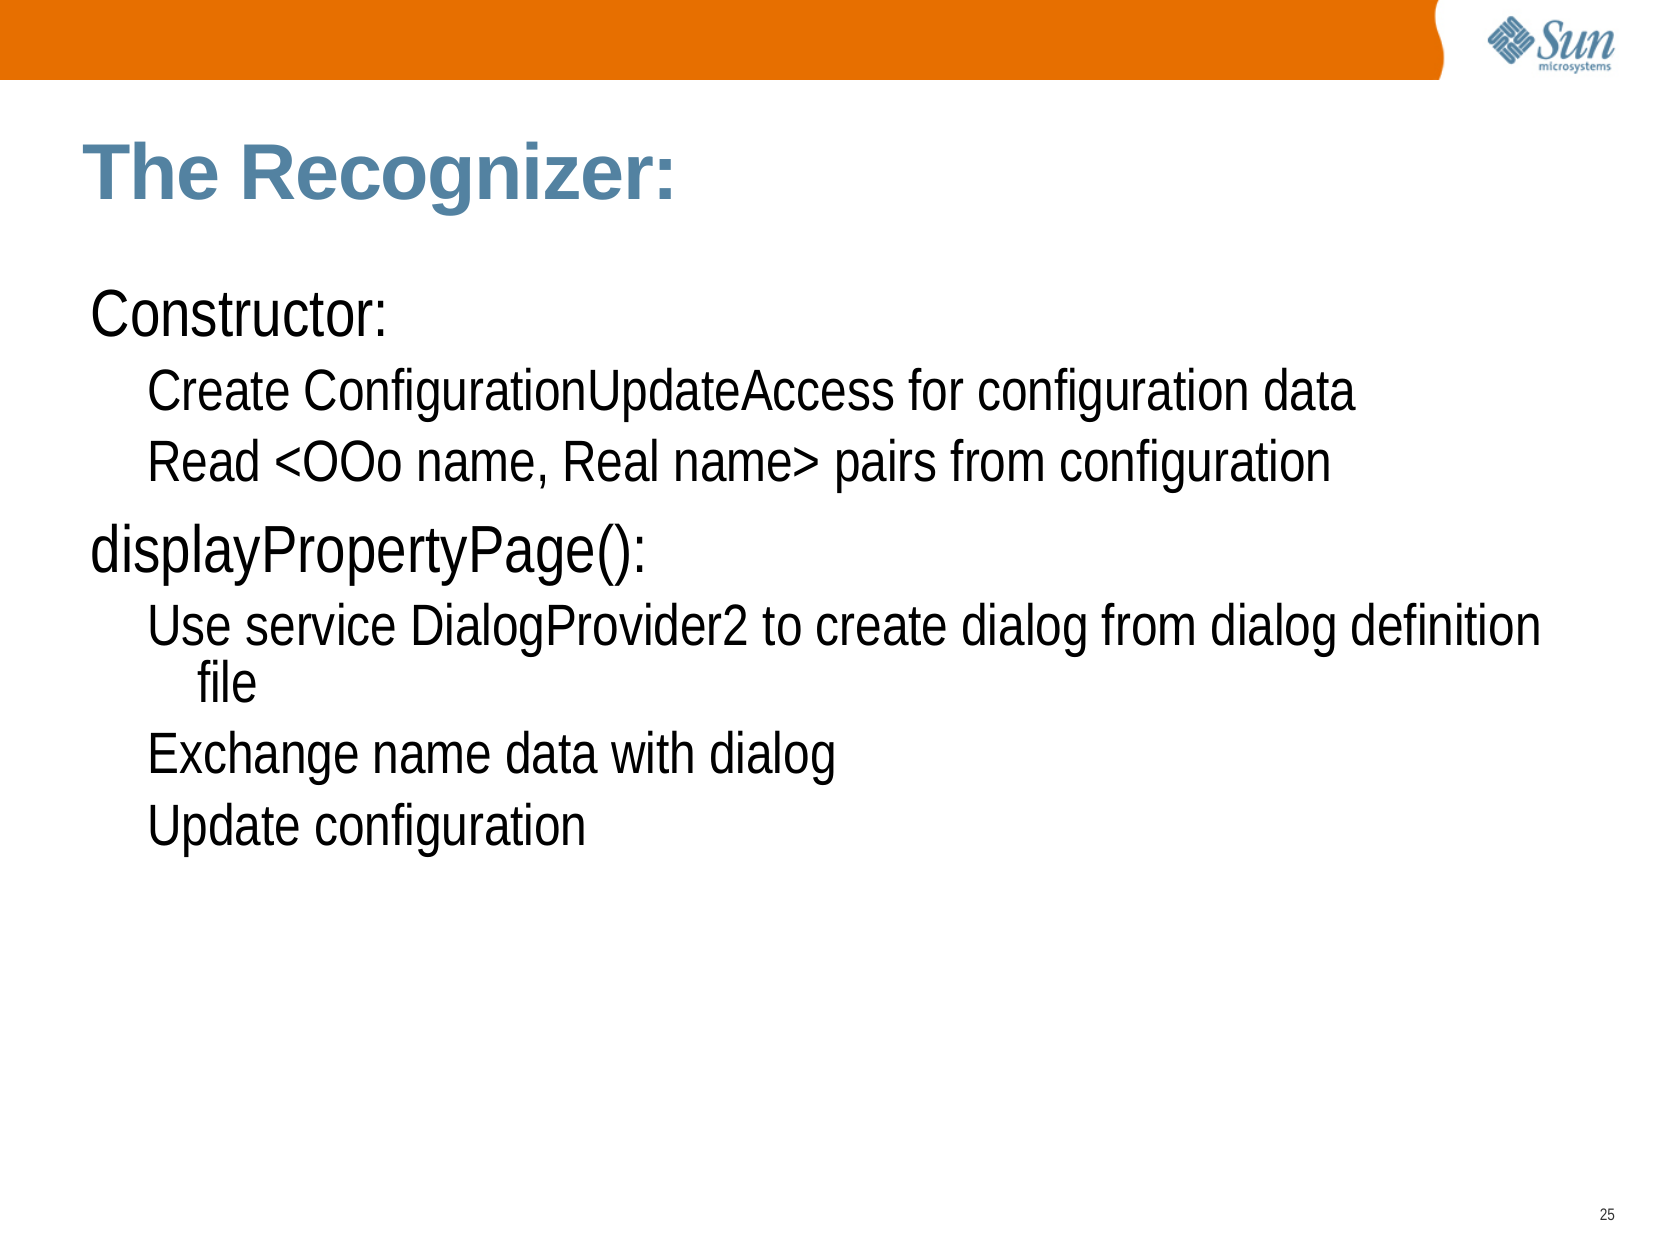

# The Recognizer:
Constructor:
Create ConfigurationUpdateAccess for configuration data
Read <OOo name, Real name> pairs from configuration
displayPropertyPage():
Use service DialogProvider2 to create dialog from dialog definition file
Exchange name data with dialog
Update configuration